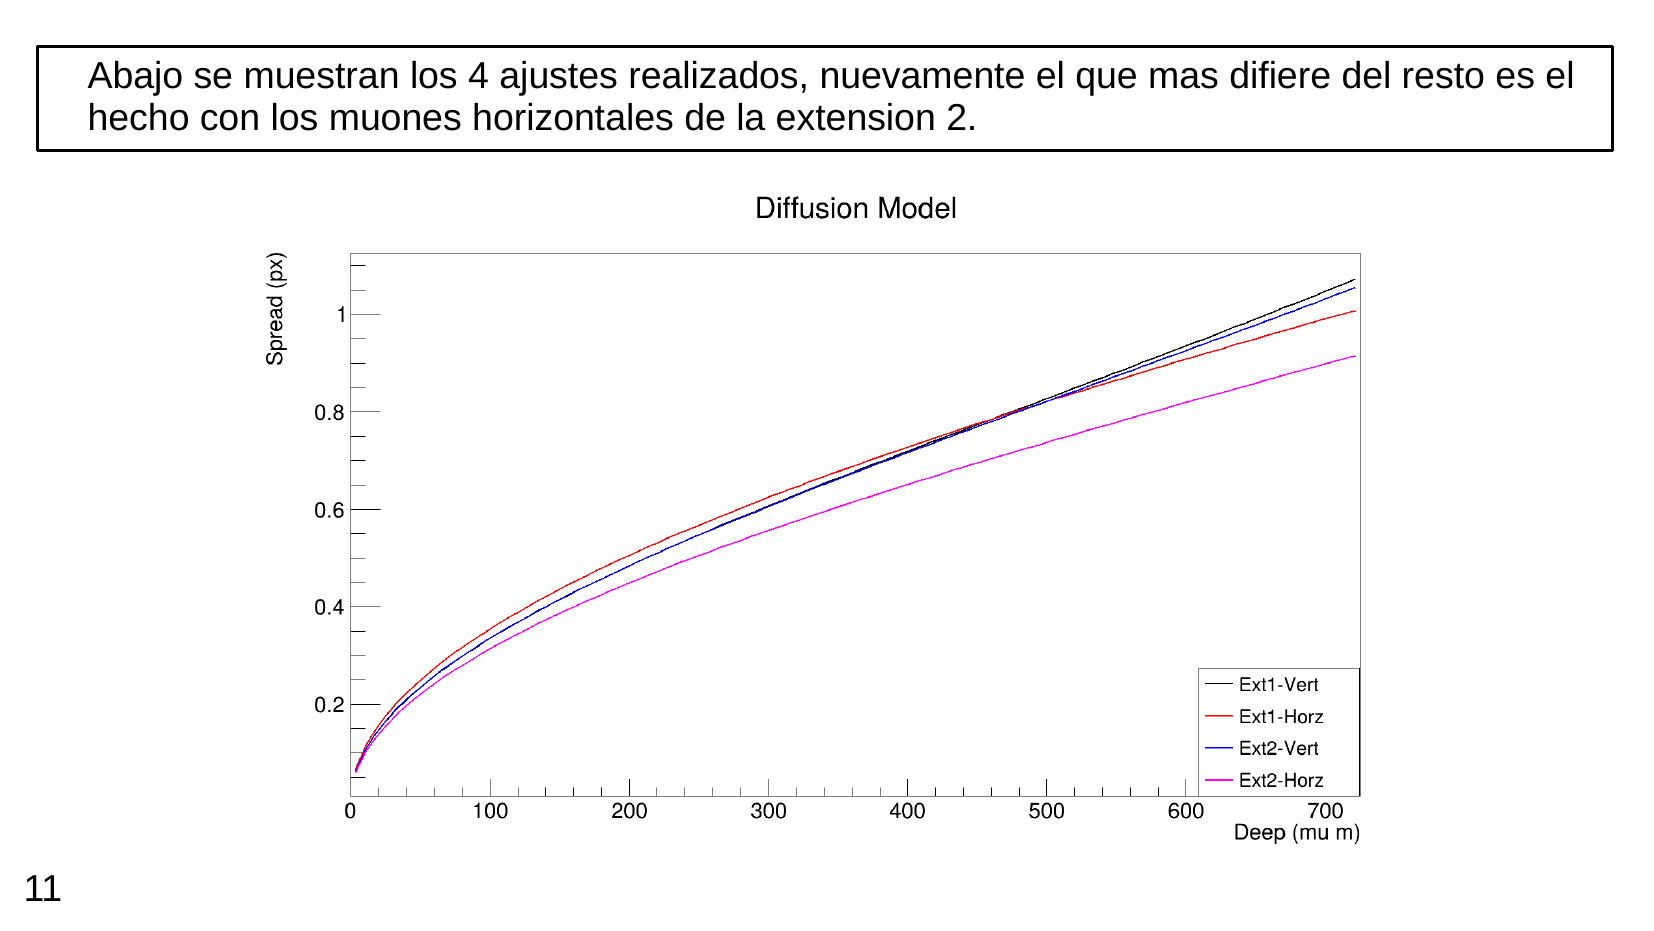

Abajo se muestran los 4 ajustes realizados, nuevamente el que mas difiere del resto es el hecho con los muones horizontales de la extension 2.